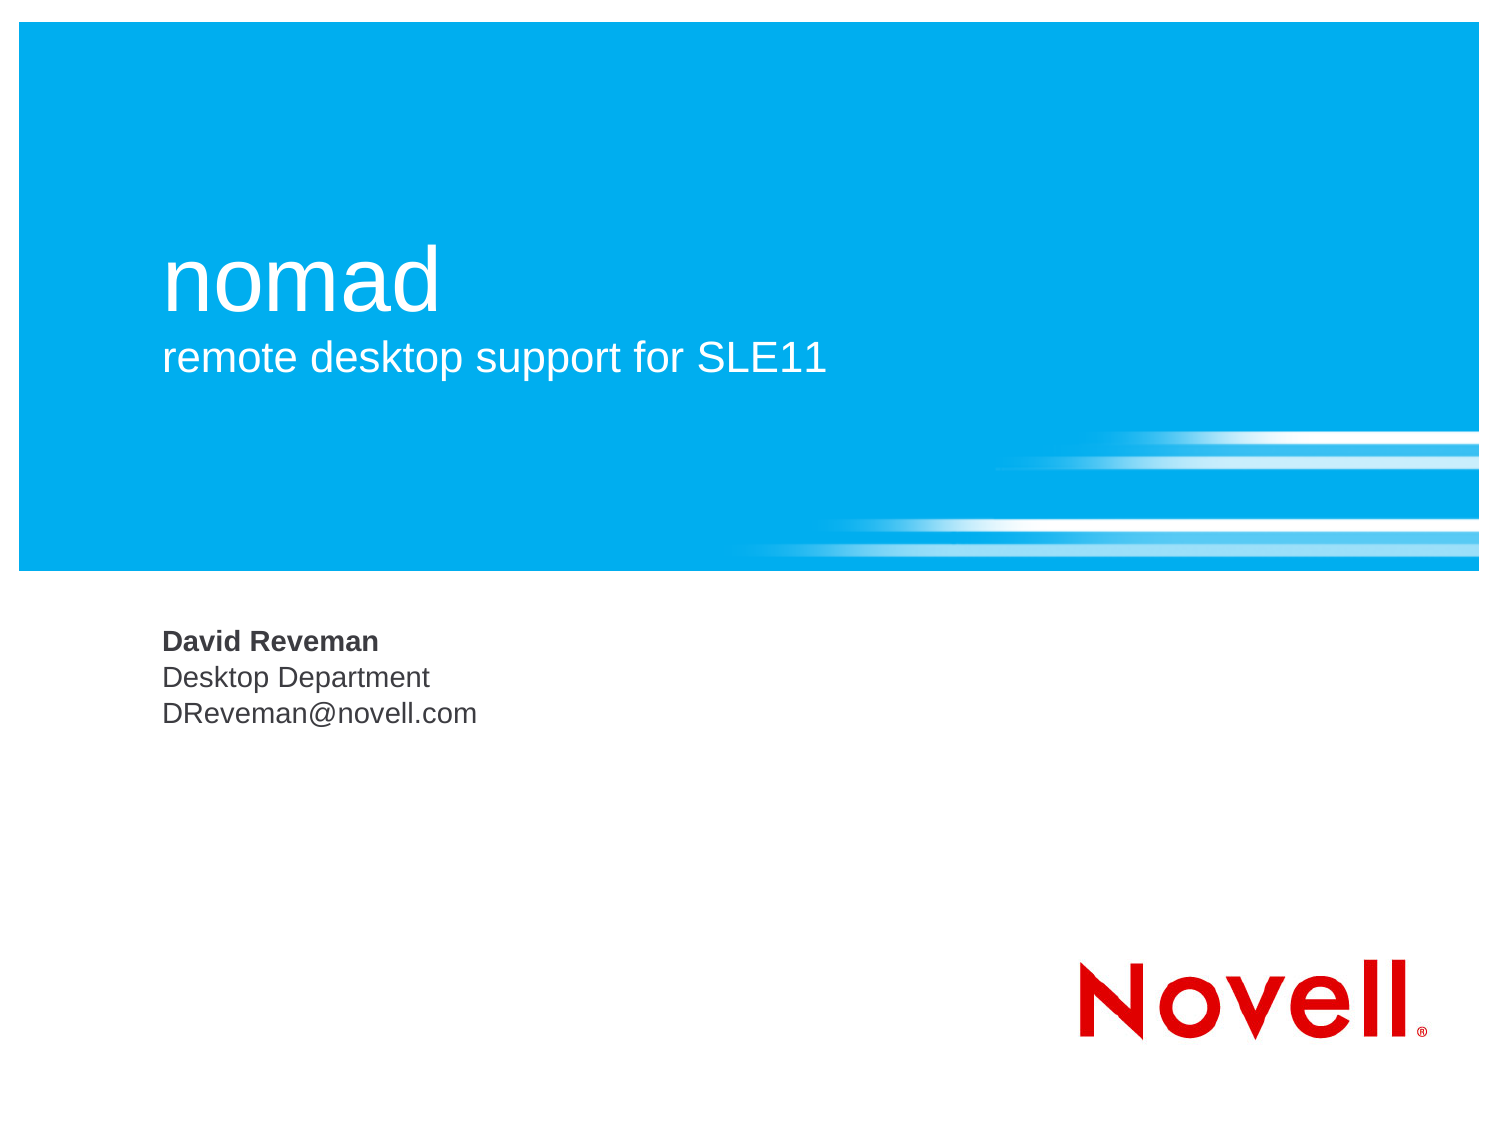

# nomad remote desktop support for SLE11
David Reveman
Desktop Department
DReveman@novell.com